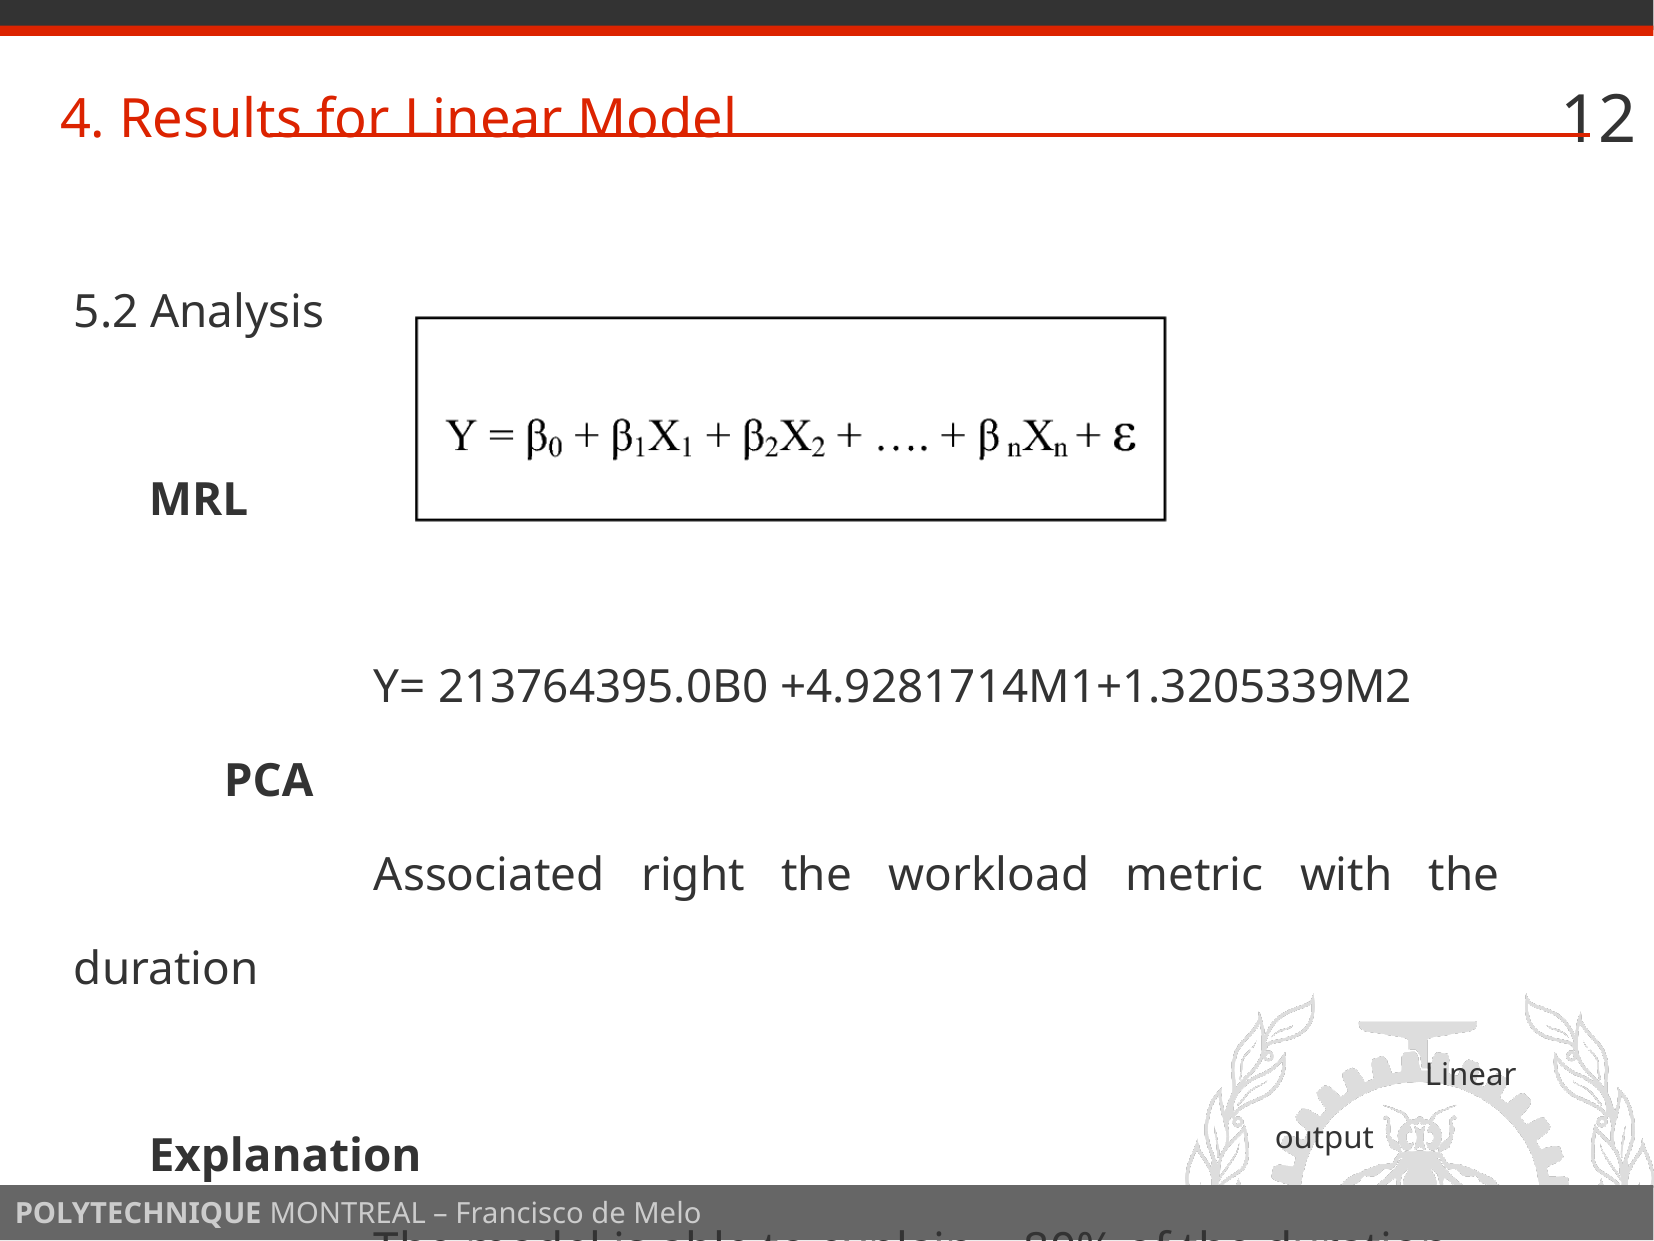

4. Results for Linear Model
12
5.2 Analysis
	MRL
				Y= 213764395.0B0 +4.9281714M1+1.3205339M2
		PCA
				Associated right the workload metric with the duration
	Explanation
				The model is able to explain ~ 80% of the duration
		Linear output
POLYTECHNIQUE MONTREAL – Francisco de Melo